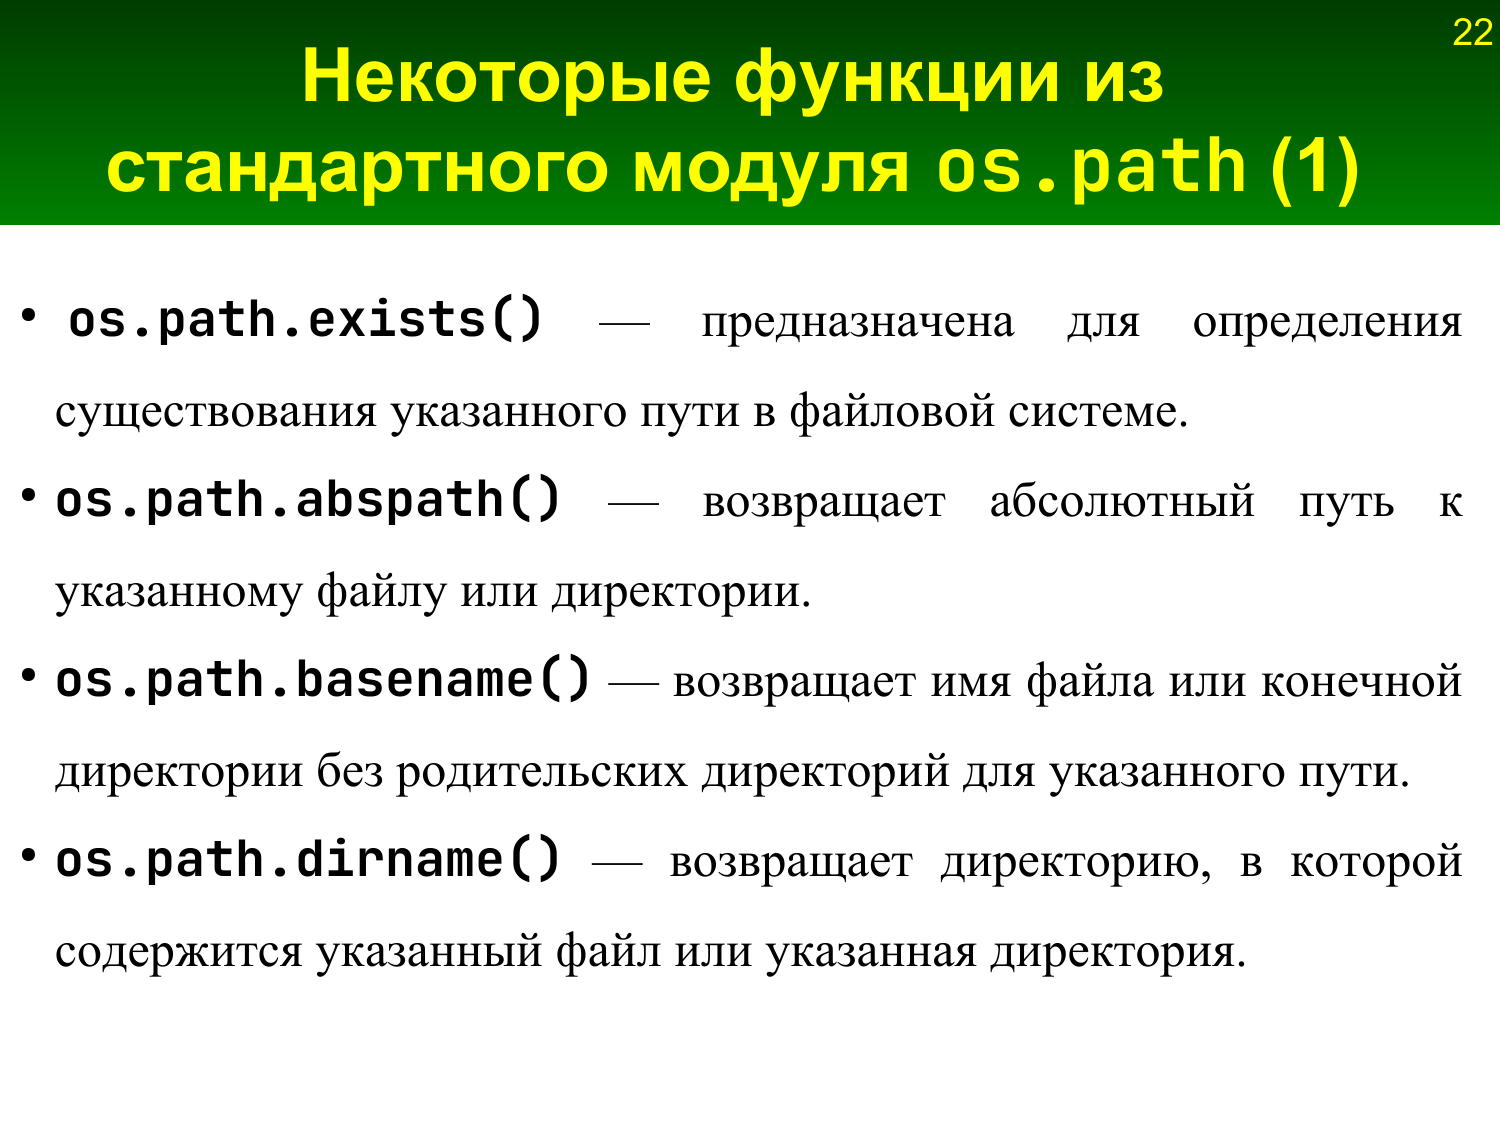

# Некоторые функции из стандартного модуля os.path (1)
 os.path.exists() — предназначена для определения существования указанного пути в файловой системе.
os.path.abspath() — возвращает абсолютный путь к указанному файлу или директории.
os.path.basename() — возвращает имя файла или конечной директории без родительских директорий для указанного пути.
os.path.dirname() — возвращает директорию, в которой содержится указанный файл или указанная директория.